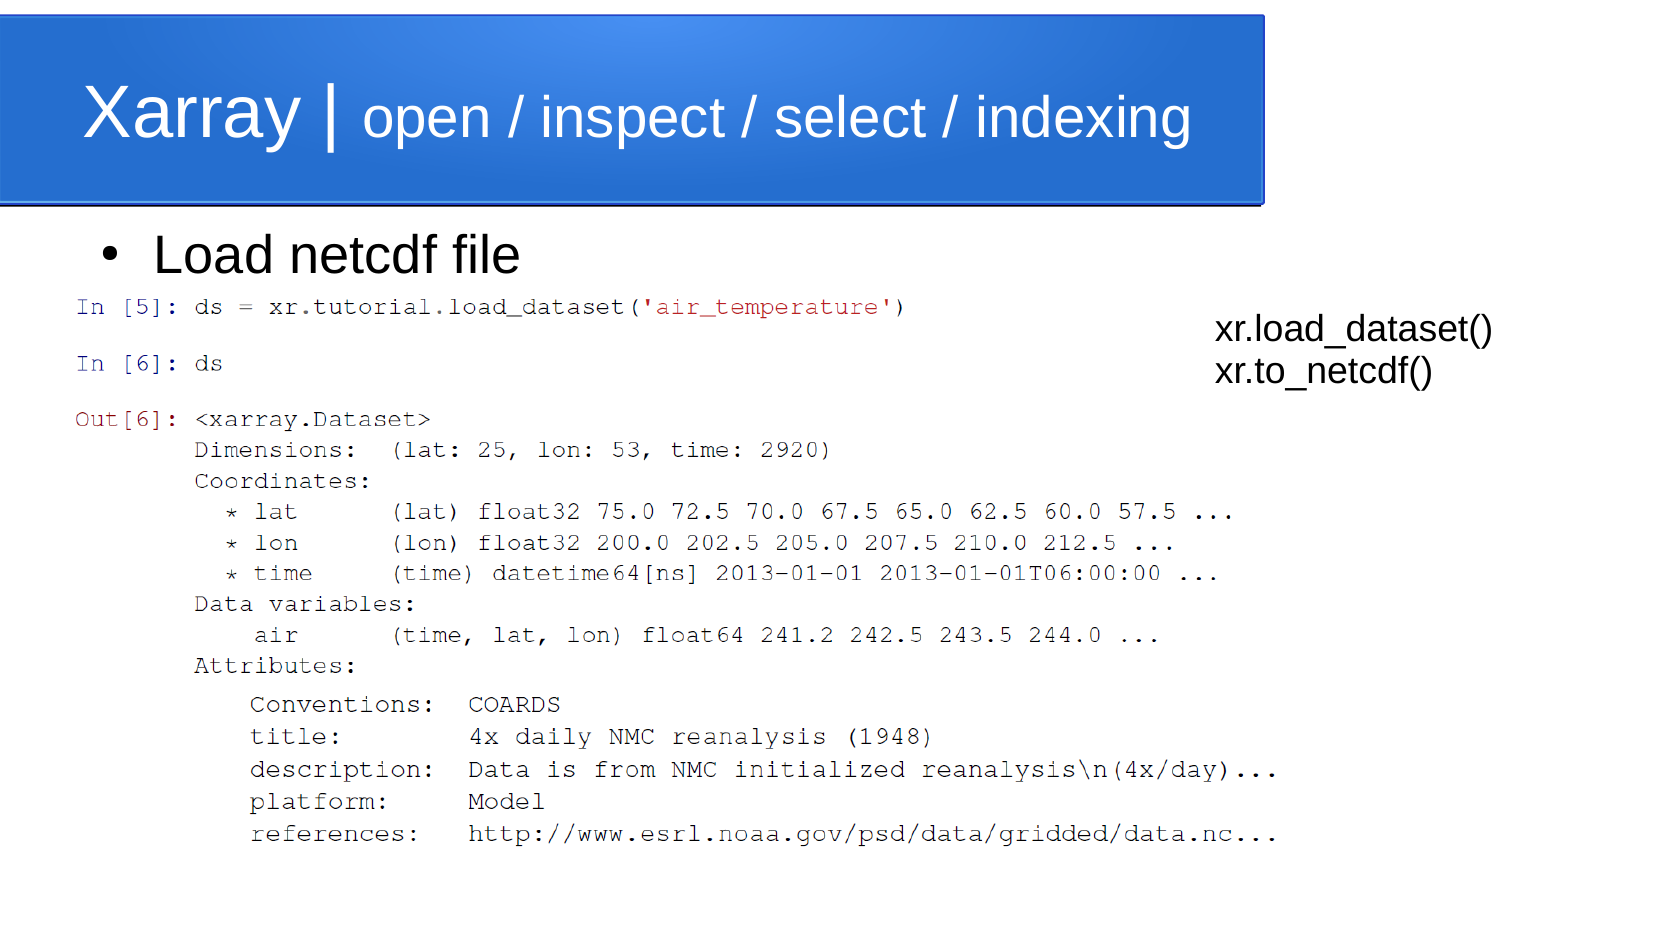

# Xarray | open / inspect / select / indexing
Load netcdf file
xr.load_dataset()
xr.to_netcdf()